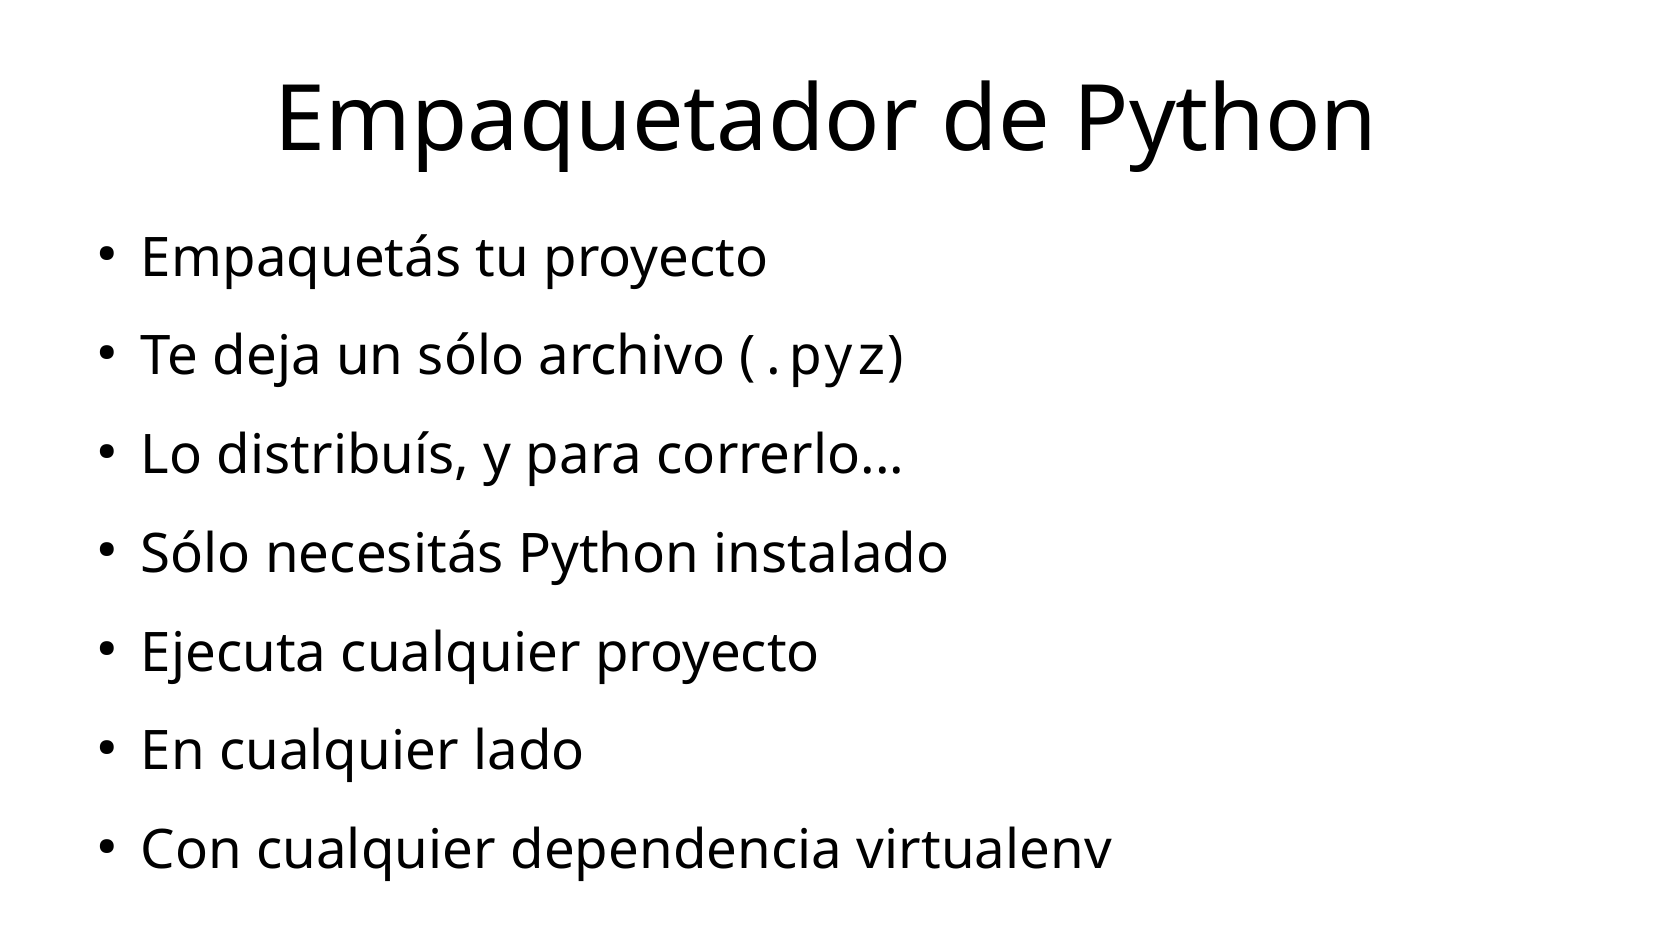

# Empaquetador de Python
Empaquetás tu proyecto
Te deja un sólo archivo (.pyz)
Lo distribuís, y para correrlo...
Sólo necesitás Python instalado
Ejecuta cualquier proyecto
En cualquier lado
Con cualquier dependencia virtualenv